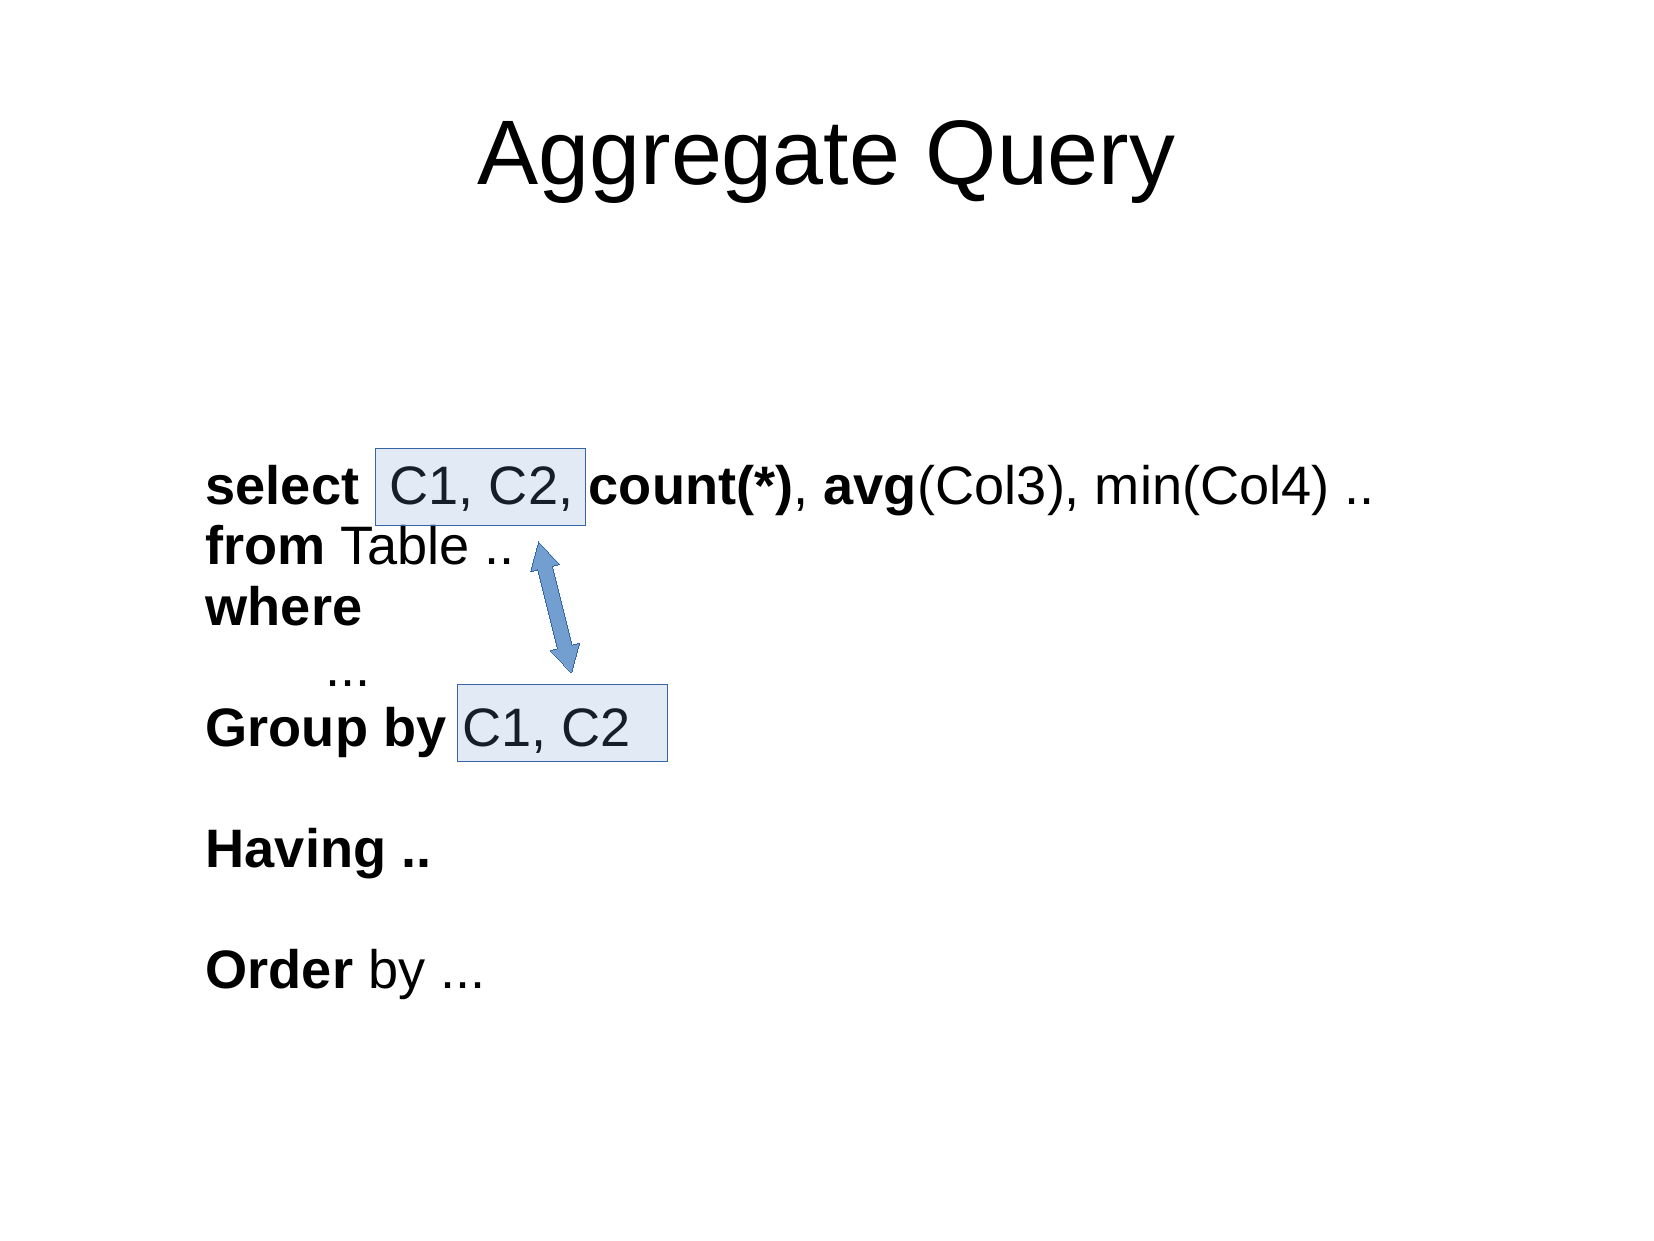

# Aggregate Query
select C1, C2, count(*), avg(Col3), min(Col4) ..
from Table ..
where
 ...
Group by C1, C2
Having ..
Order by ...